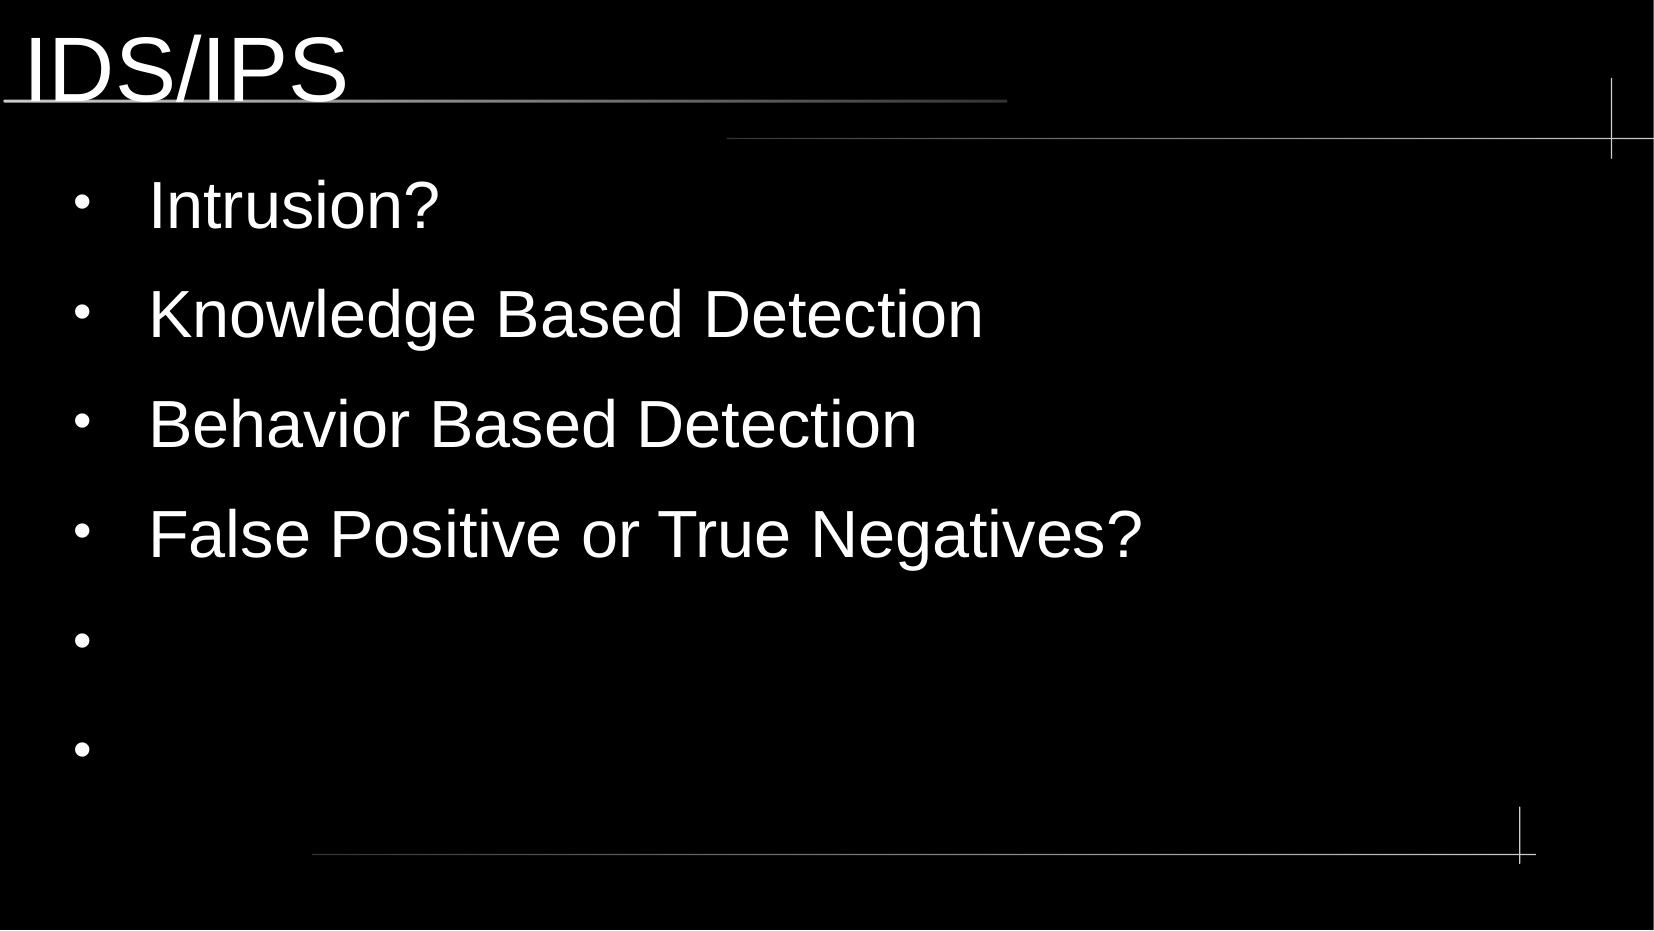

# IDS/IPS
Intrusion?
Knowledge Based Detection
Behavior Based Detection
False Positive or True Negatives?